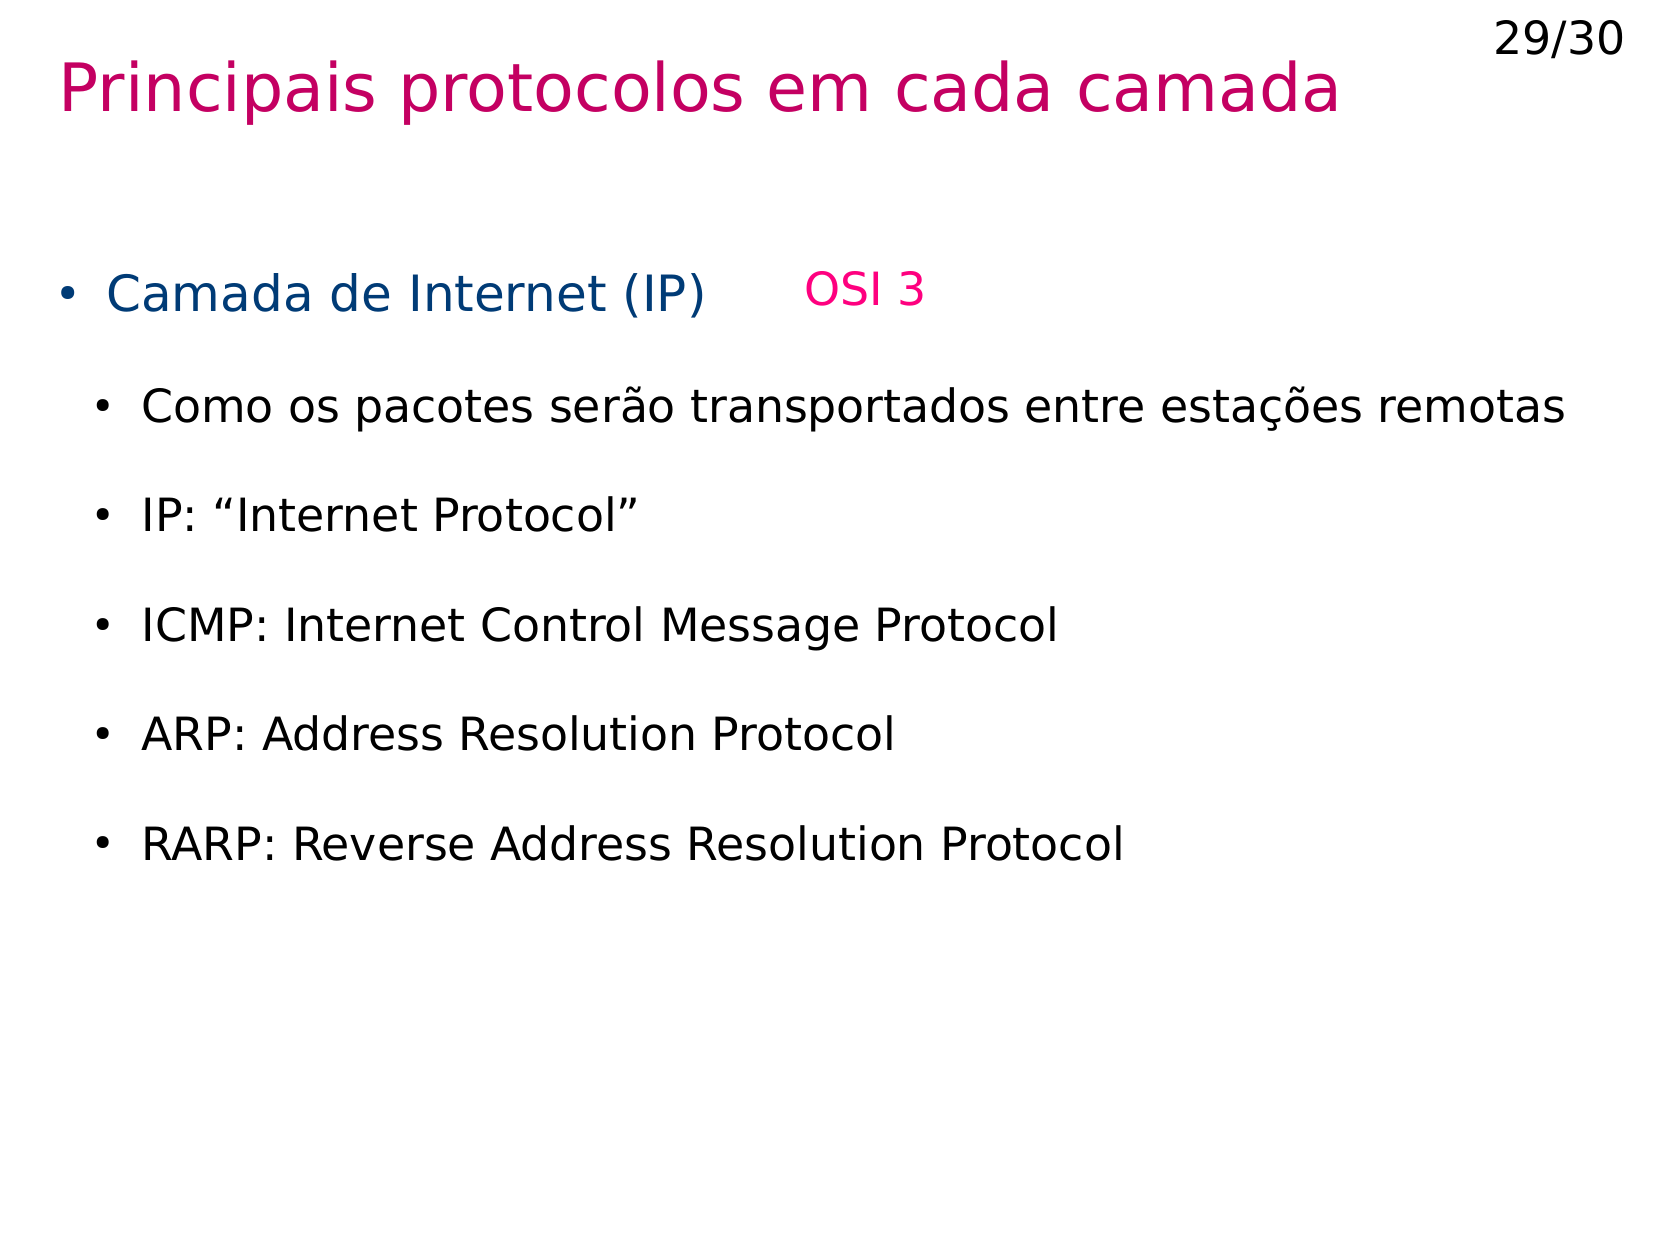

29
# Principais protocolos em cada camada
Camada de Internet (IP)
Como os pacotes serão transportados entre estações remotas
IP: “Internet Protocol”
ICMP: Internet Control Message Protocol
ARP: Address Resolution Protocol
RARP: Reverse Address Resolution Protocol
OSI 3